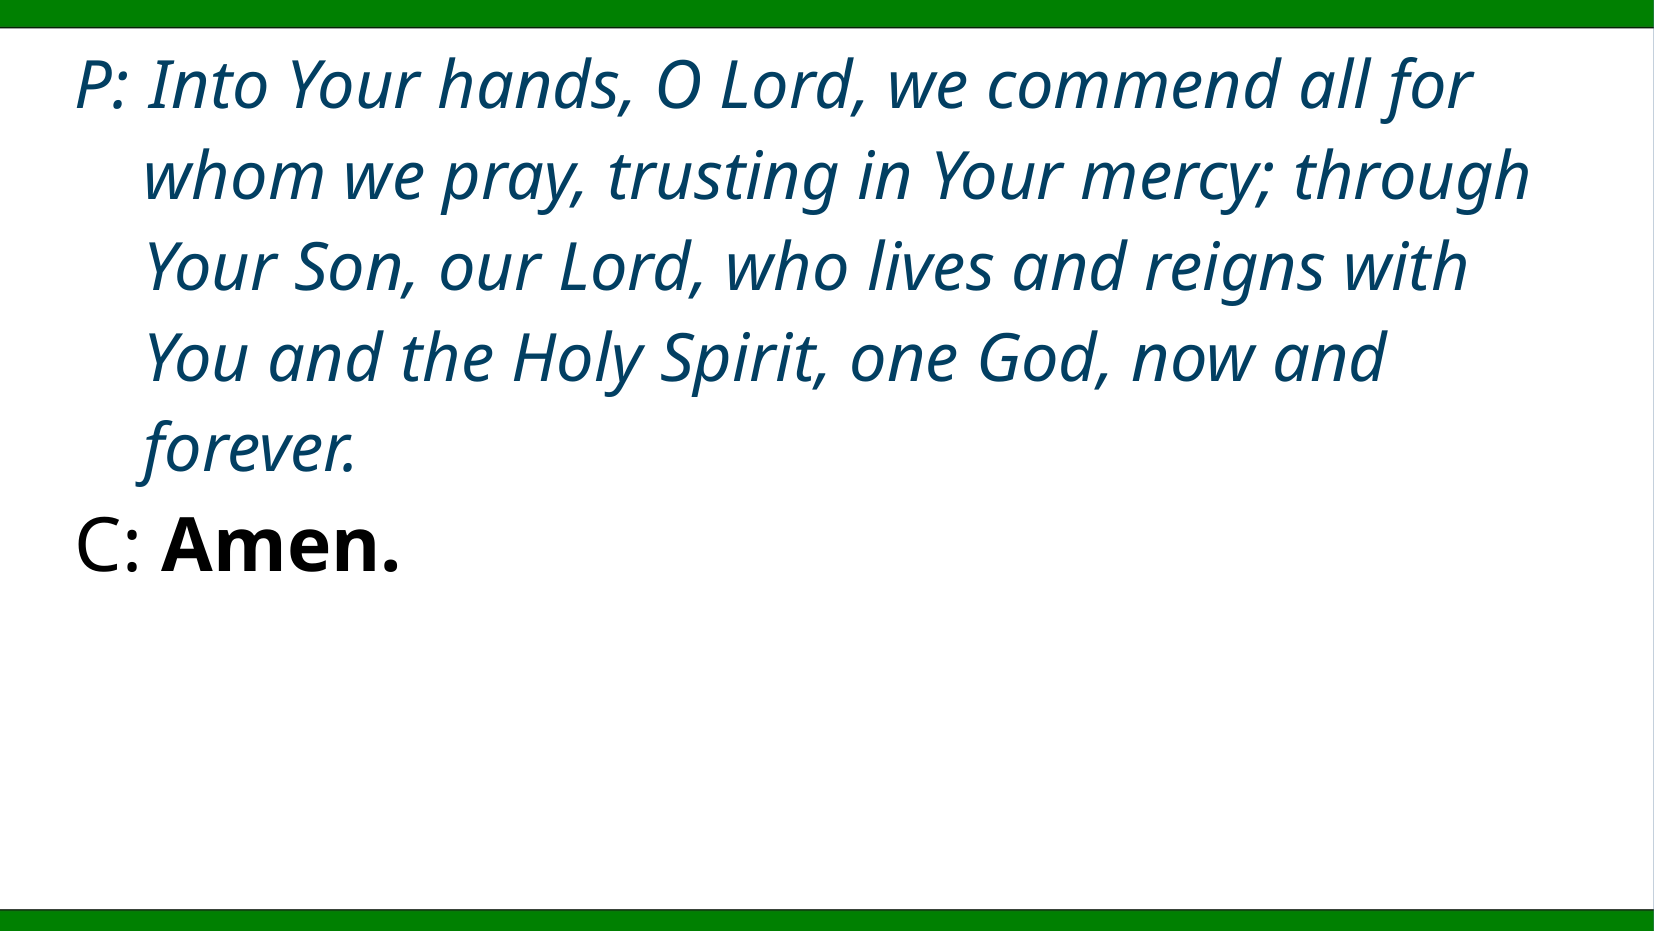

P:	Into Your hands, O Lord, we commend all for
 whom we pray, trusting in Your mercy; through
 Your Son, our Lord, who lives and reigns with
 You and the Holy Spirit, one God, now and
 forever.
C: Amen.